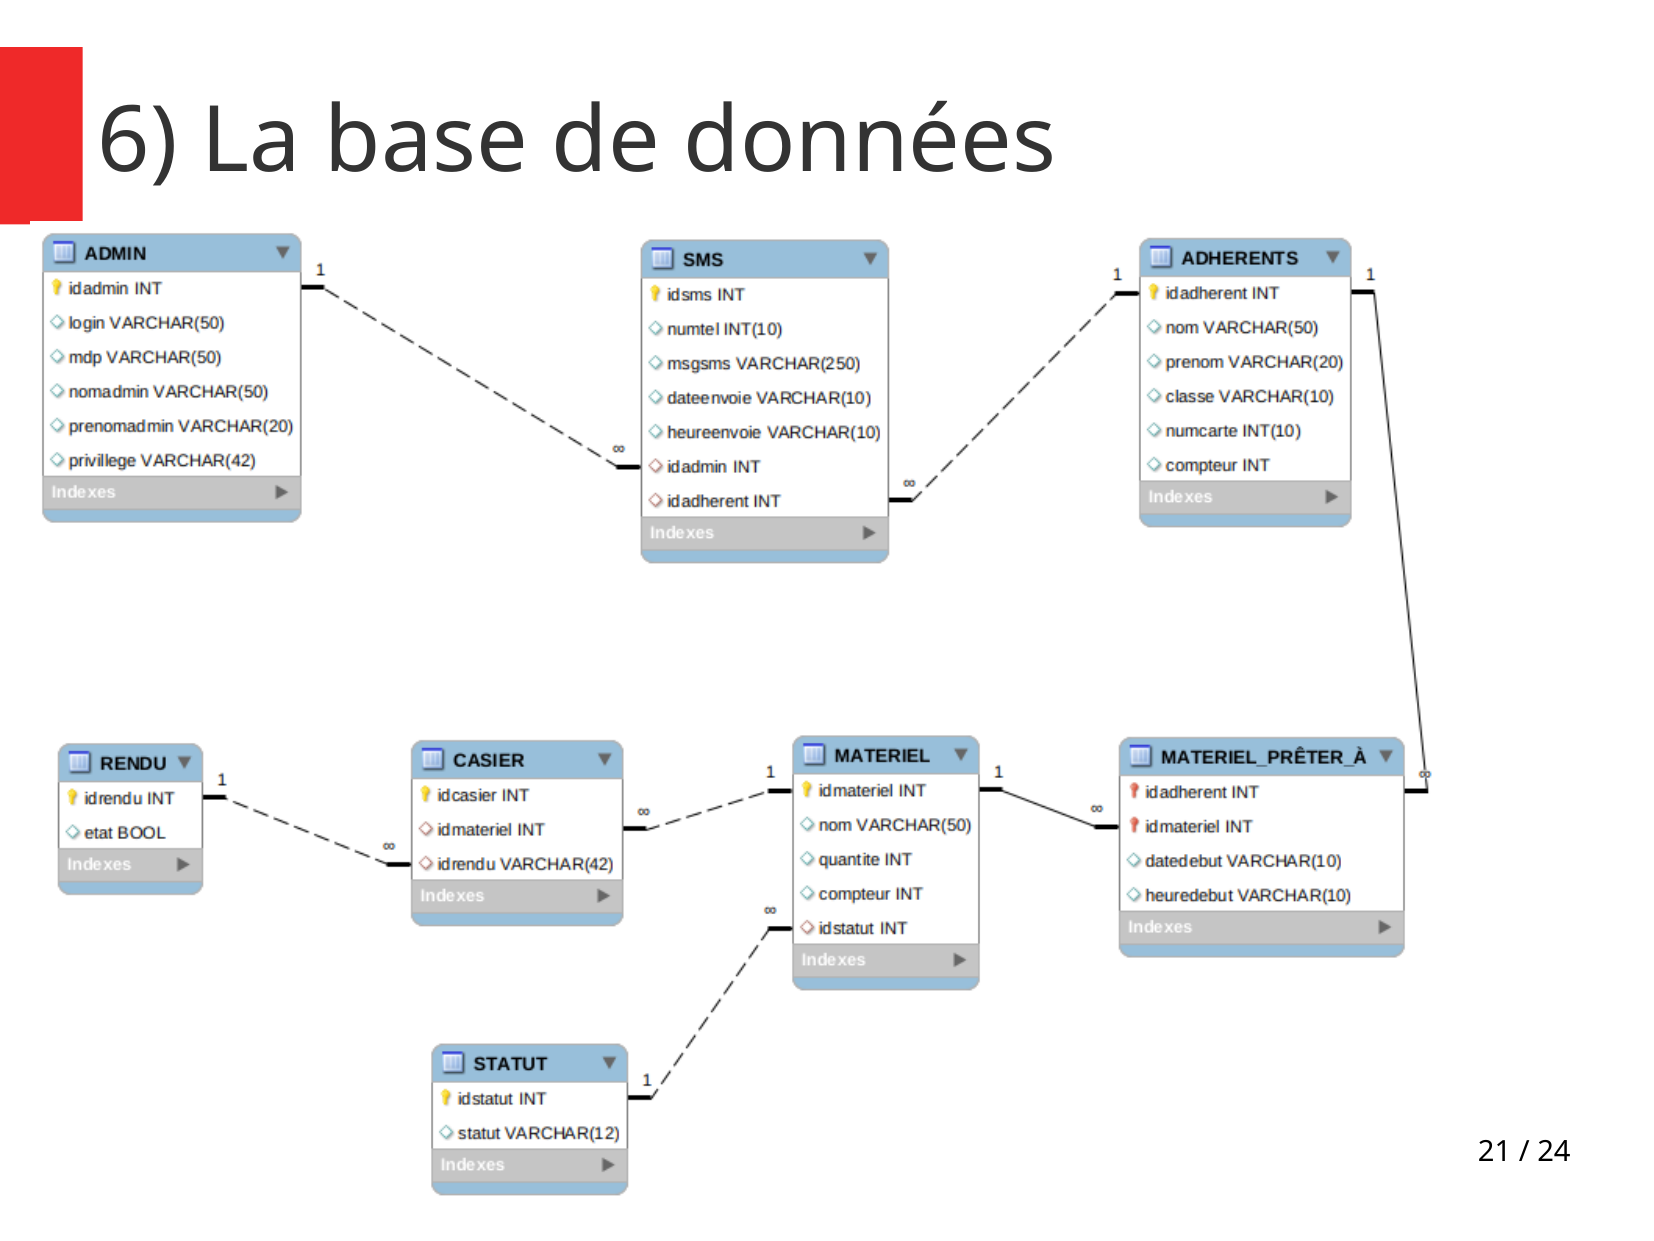

# 6) La base de données
21